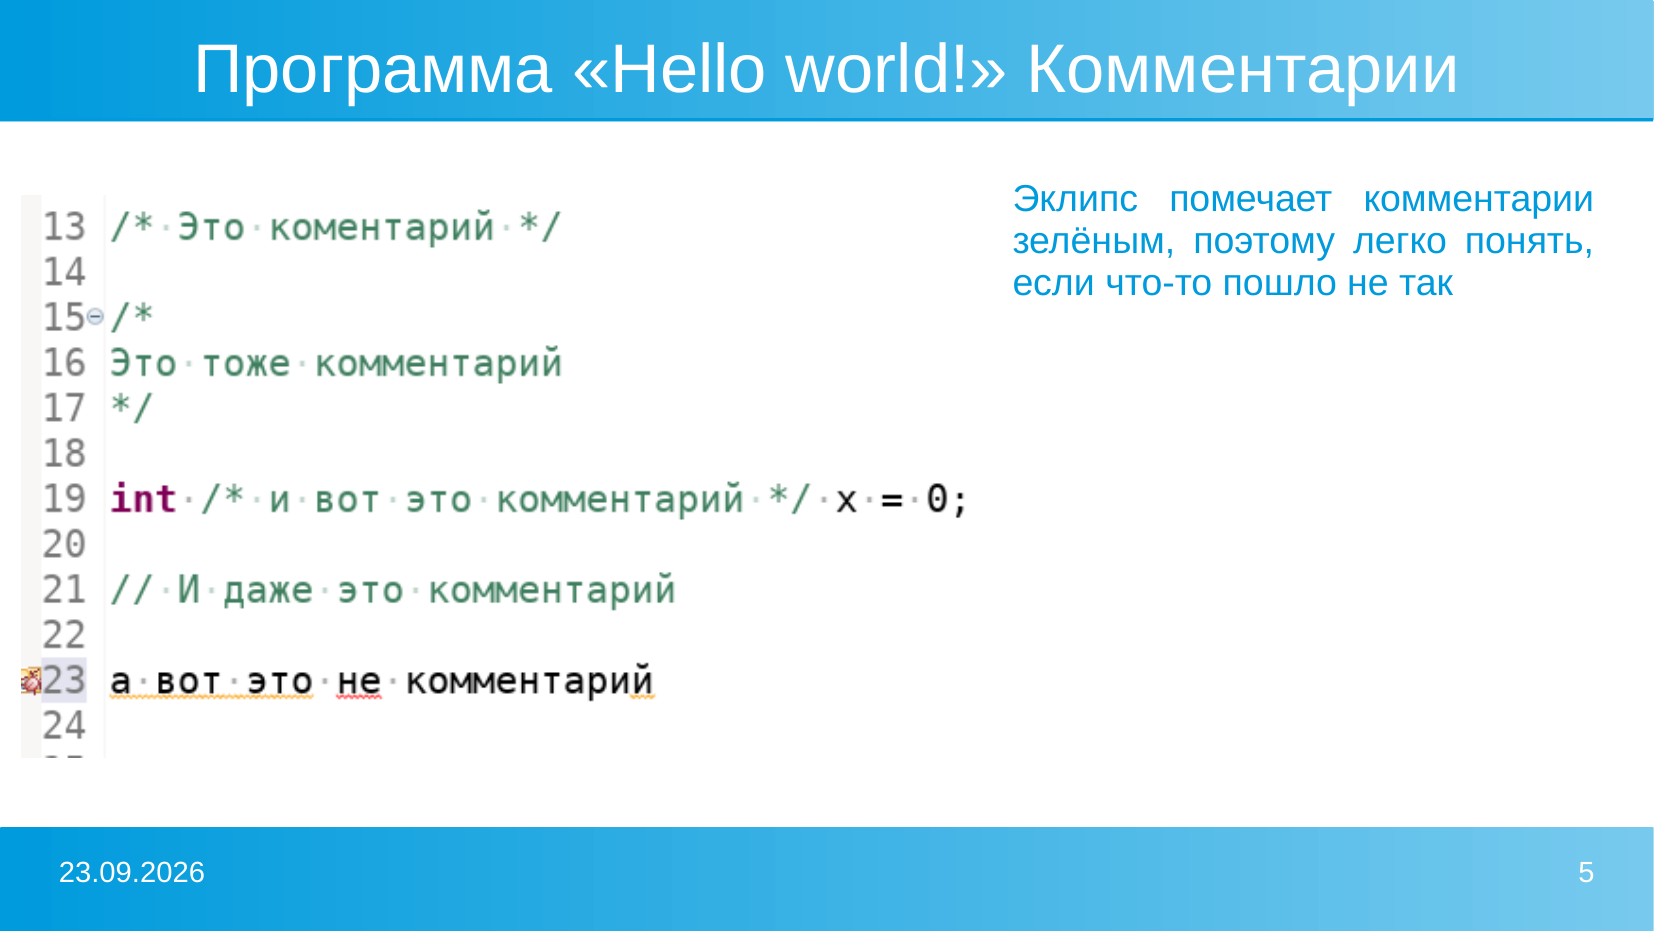

# Программа «Hello world!» Комментарии
Эклипс помечает комментарии зелёным, поэтому легко понять, если что-то пошло не так
5